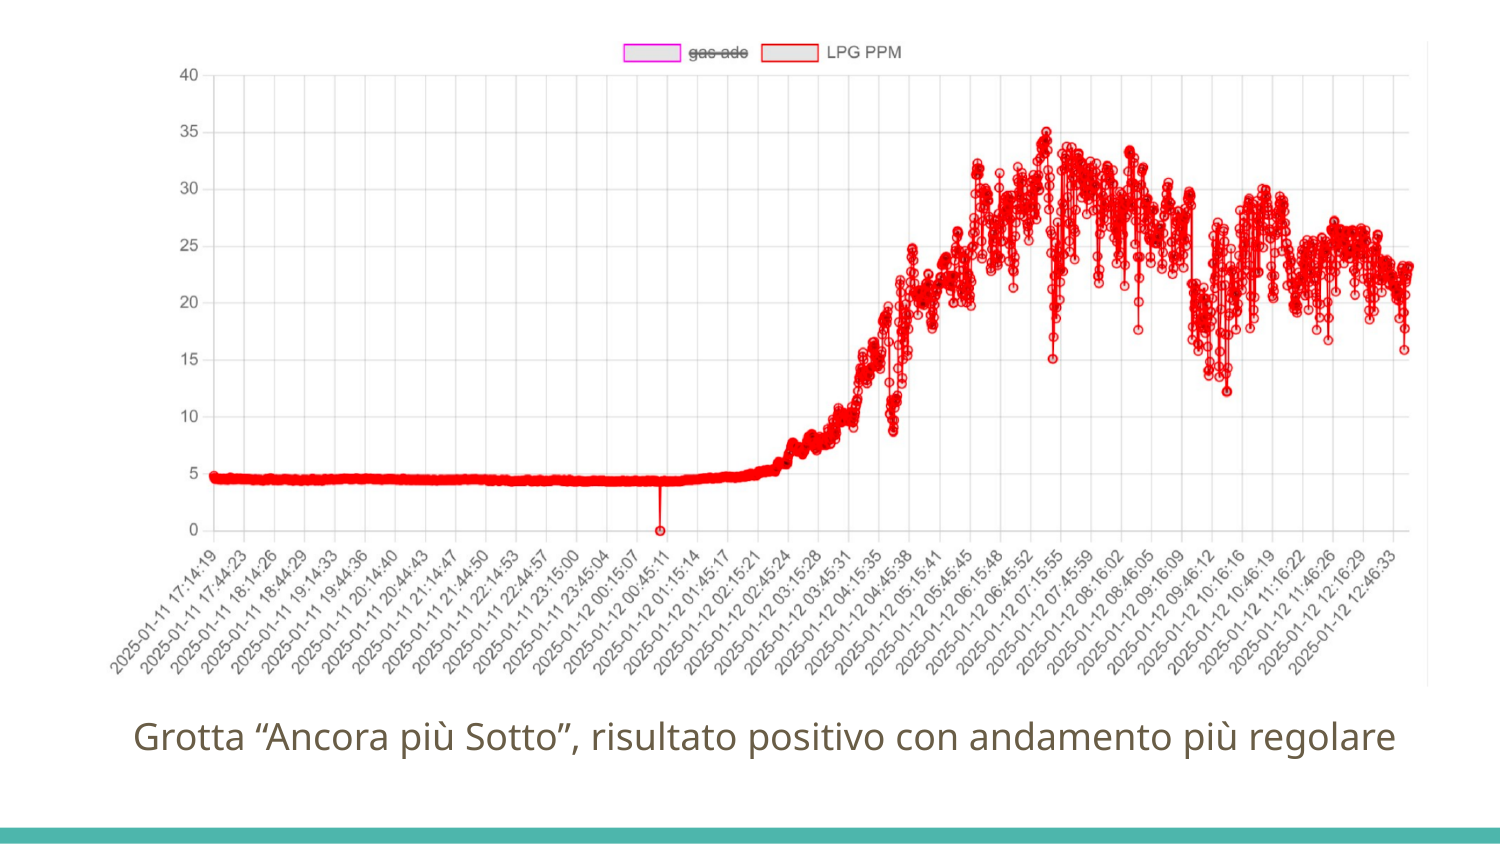

Grotta “Ancora più Sotto”, risultato positivo con andamento più regolare